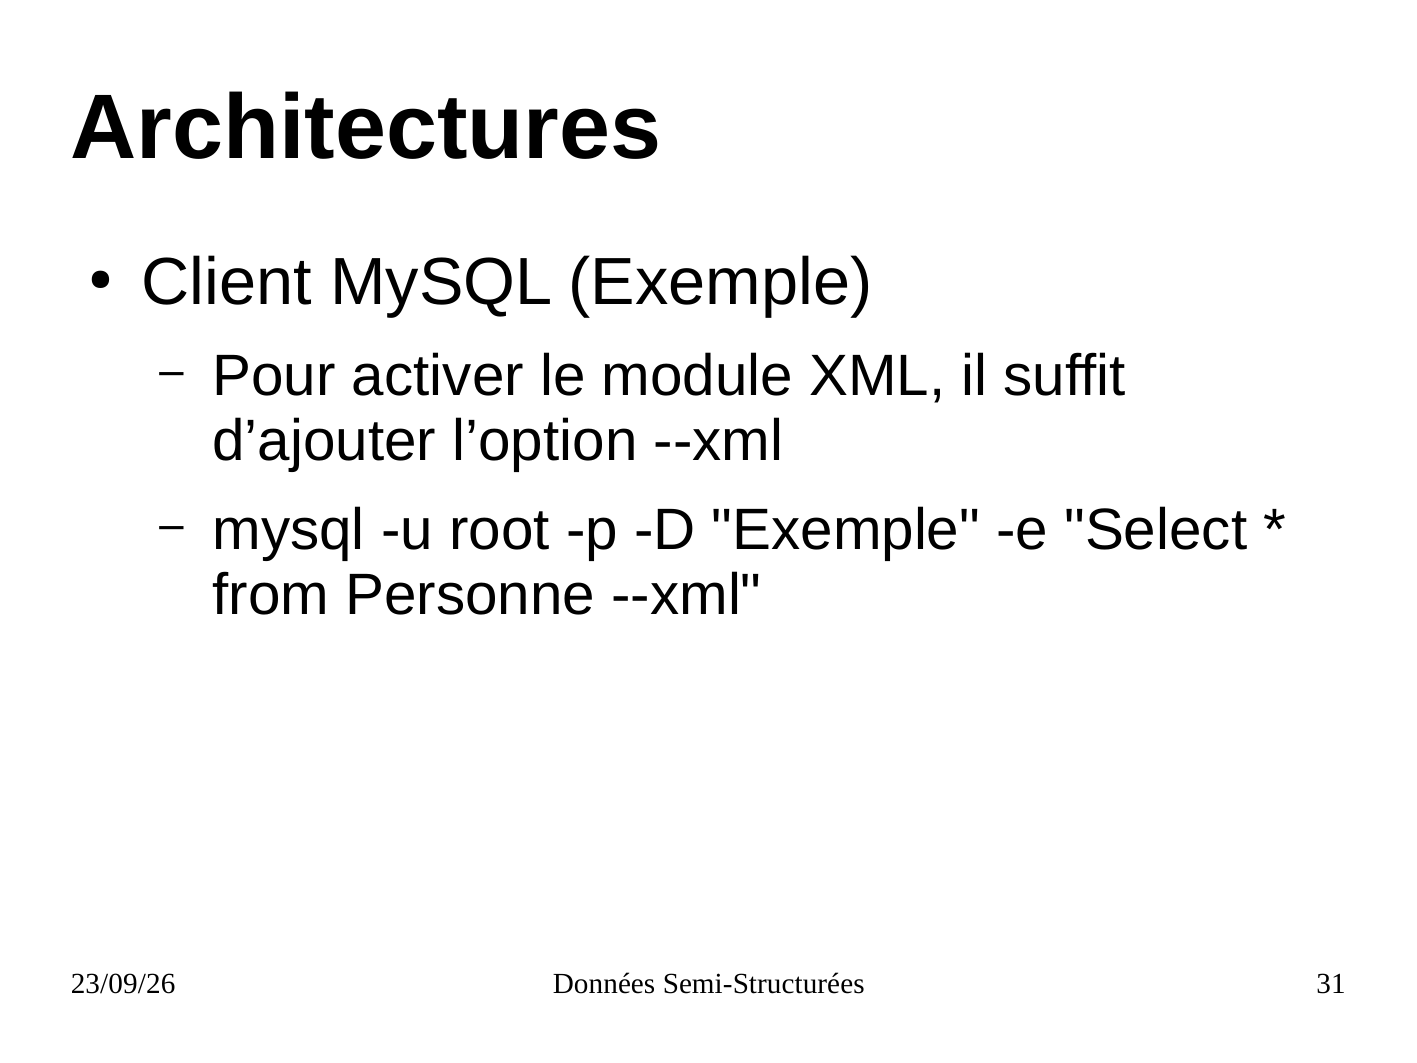

# Architectures
Client MySQL (Exemple)
Pour activer le module XML, il suffit d’ajouter l’option --xml
mysql -u root -p -D "Exemple" -e "Select * from Personne --xml"
Données Semi-Structurées
31